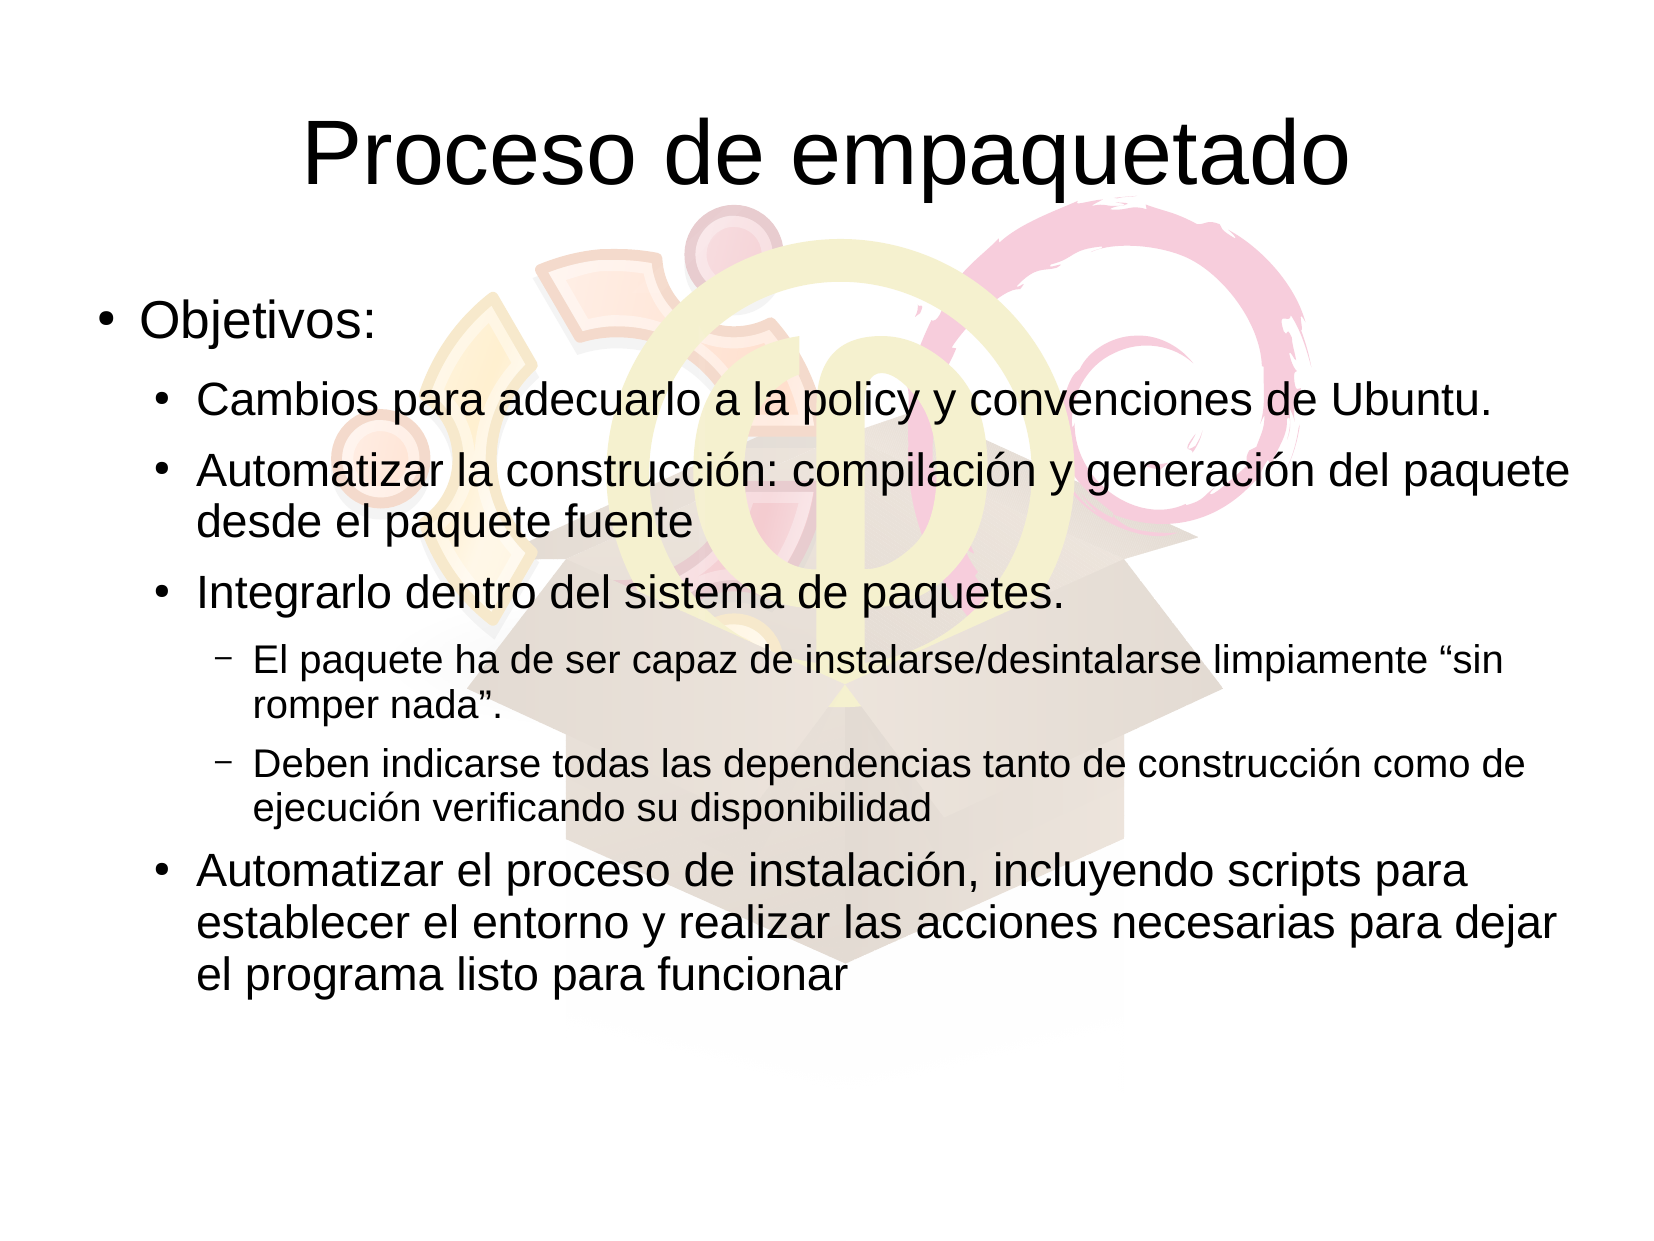

# Proceso de empaquetado
Objetivos:
Cambios para adecuarlo a la policy y convenciones de Ubuntu.
Automatizar la construcción: compilación y generación del paquete desde el paquete fuente
Integrarlo dentro del sistema de paquetes.
El paquete ha de ser capaz de instalarse/desintalarse limpiamente “sin romper nada”.
Deben indicarse todas las dependencias tanto de construcción como de ejecución verificando su disponibilidad
Automatizar el proceso de instalación, incluyendo scripts para establecer el entorno y realizar las acciones necesarias para dejar el programa listo para funcionar